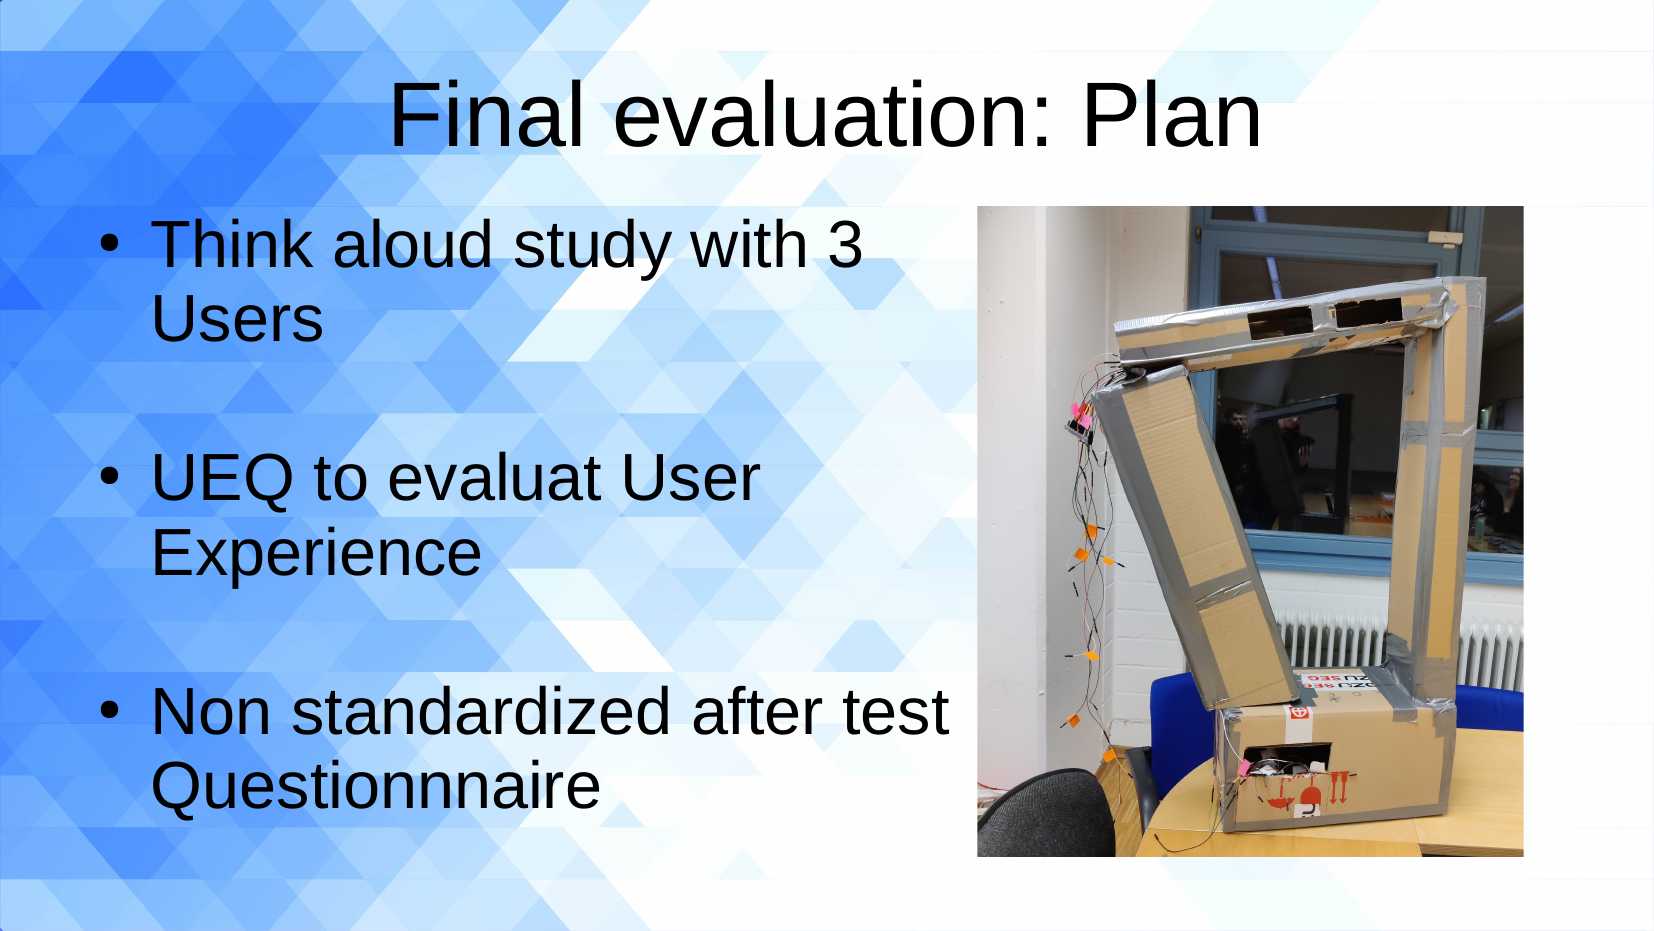

# Final evaluation: Plan
Think aloud study with 3 Users
UEQ to evaluat User Experience
Non standardized after test Questionnnaire